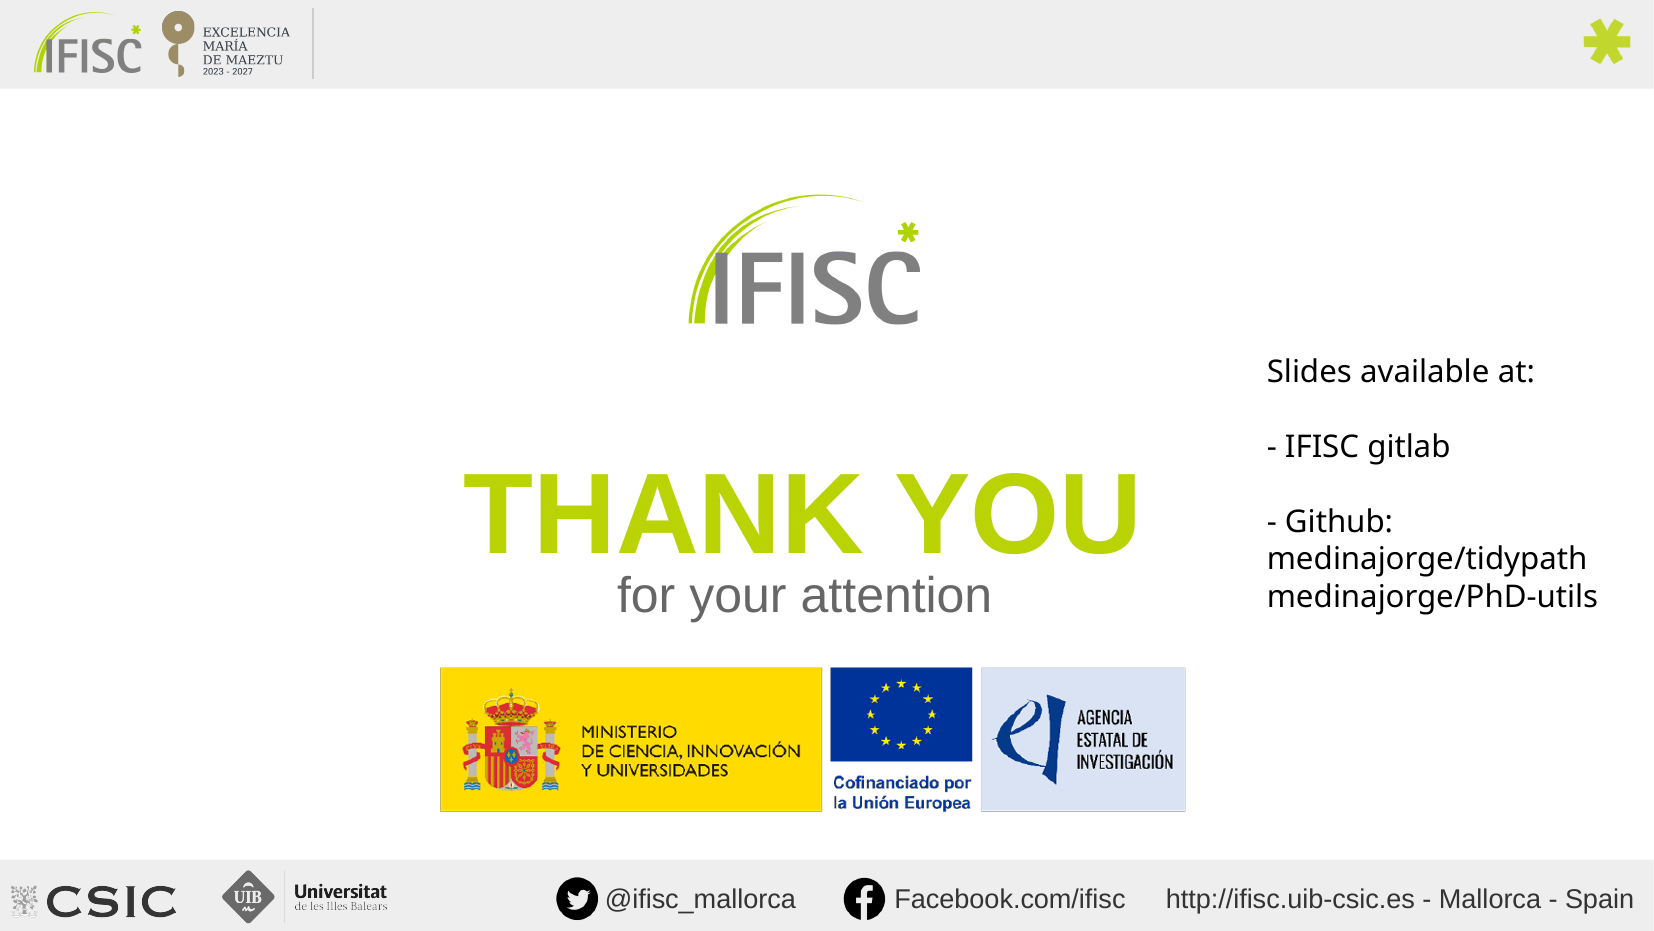

Slides available at:
- IFISC gitlab
- Github: medinajorge/tidypath
medinajorge/PhD-utils
THANK YOU
for your attention